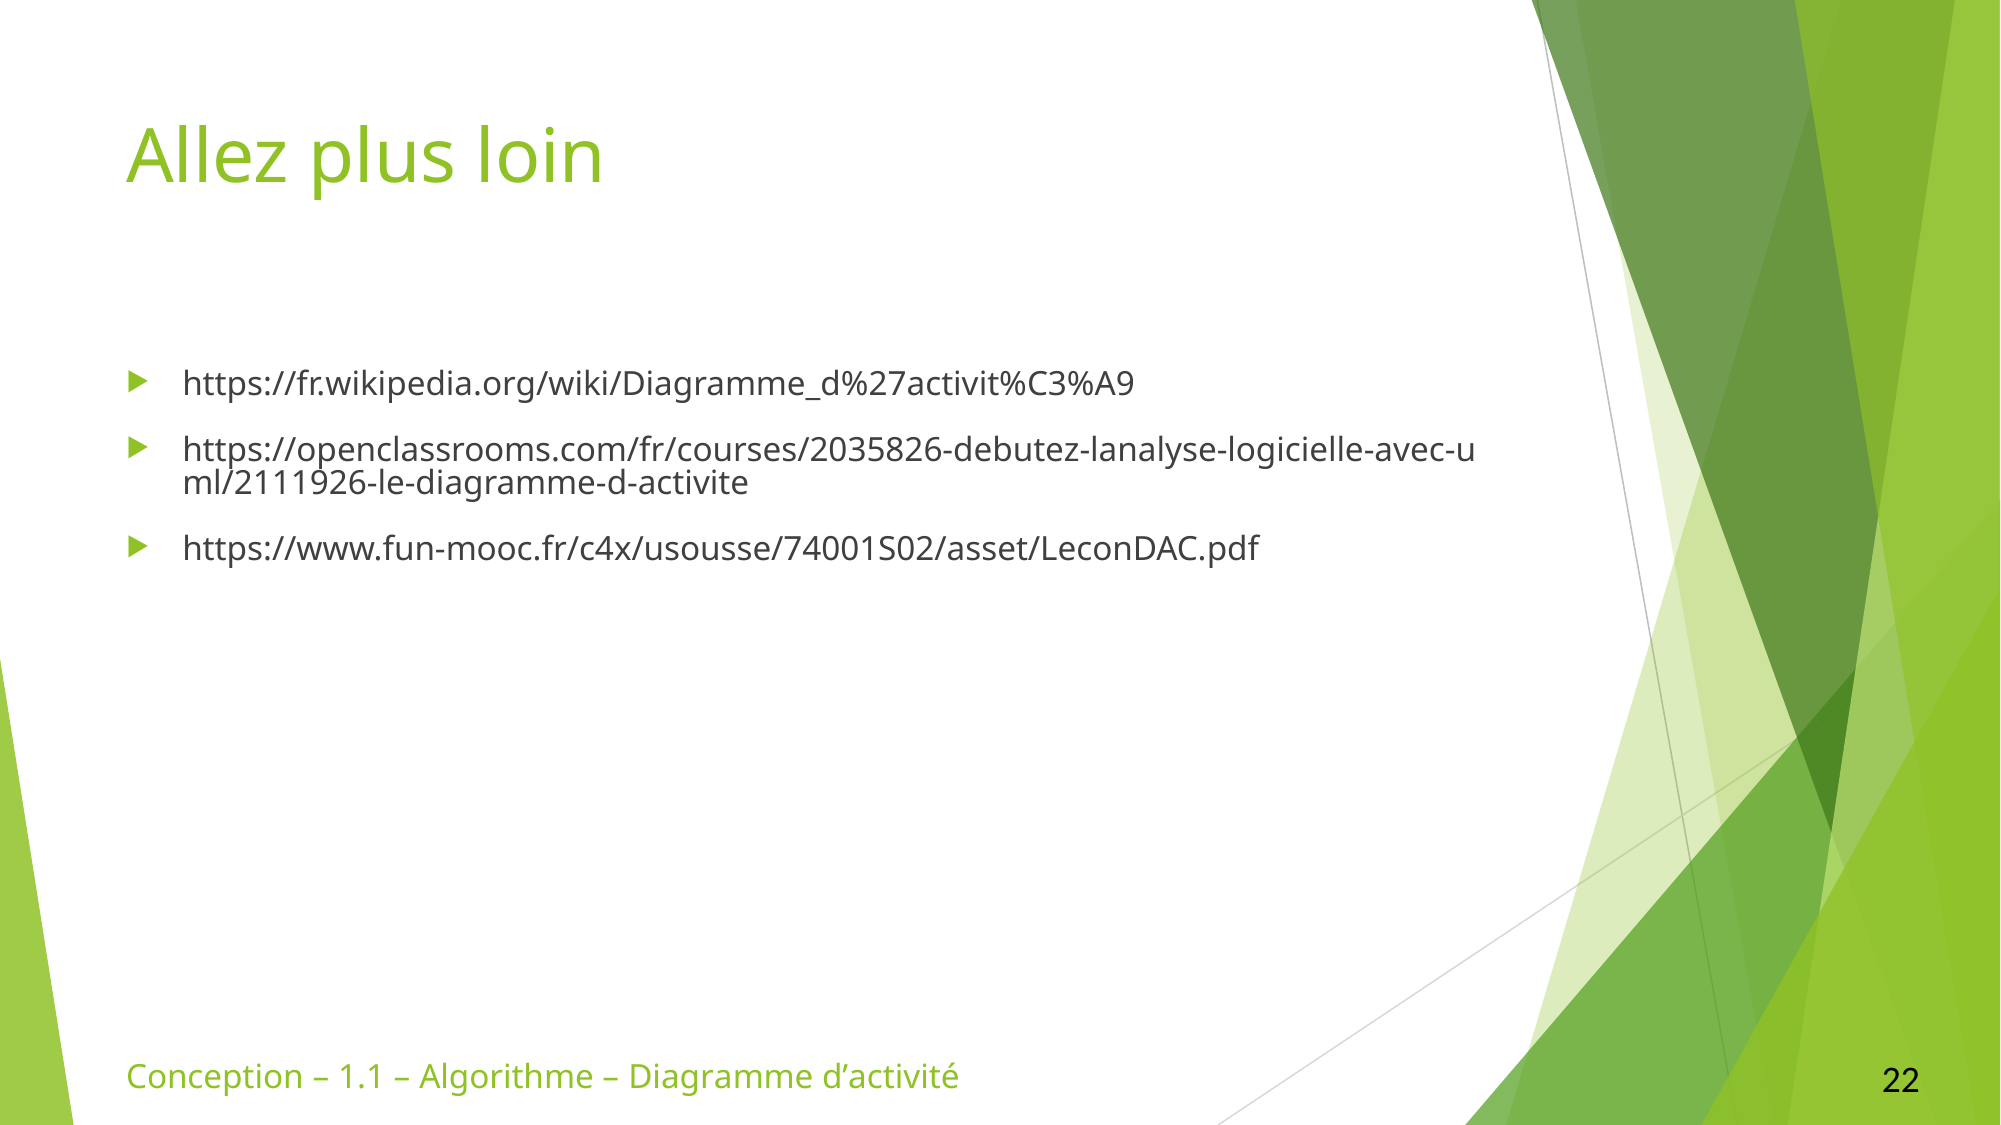

# Allez plus loin
https://fr.wikipedia.org/wiki/Diagramme_d%27activit%C3%A9
https://openclassrooms.com/fr/courses/2035826-debutez-lanalyse-logicielle-avec-uml/2111926-le-diagramme-d-activite
https://www.fun-mooc.fr/c4x/usousse/74001S02/asset/LeconDAC.pdf
Conception – 1.1 – Algorithme – Diagramme d’activité